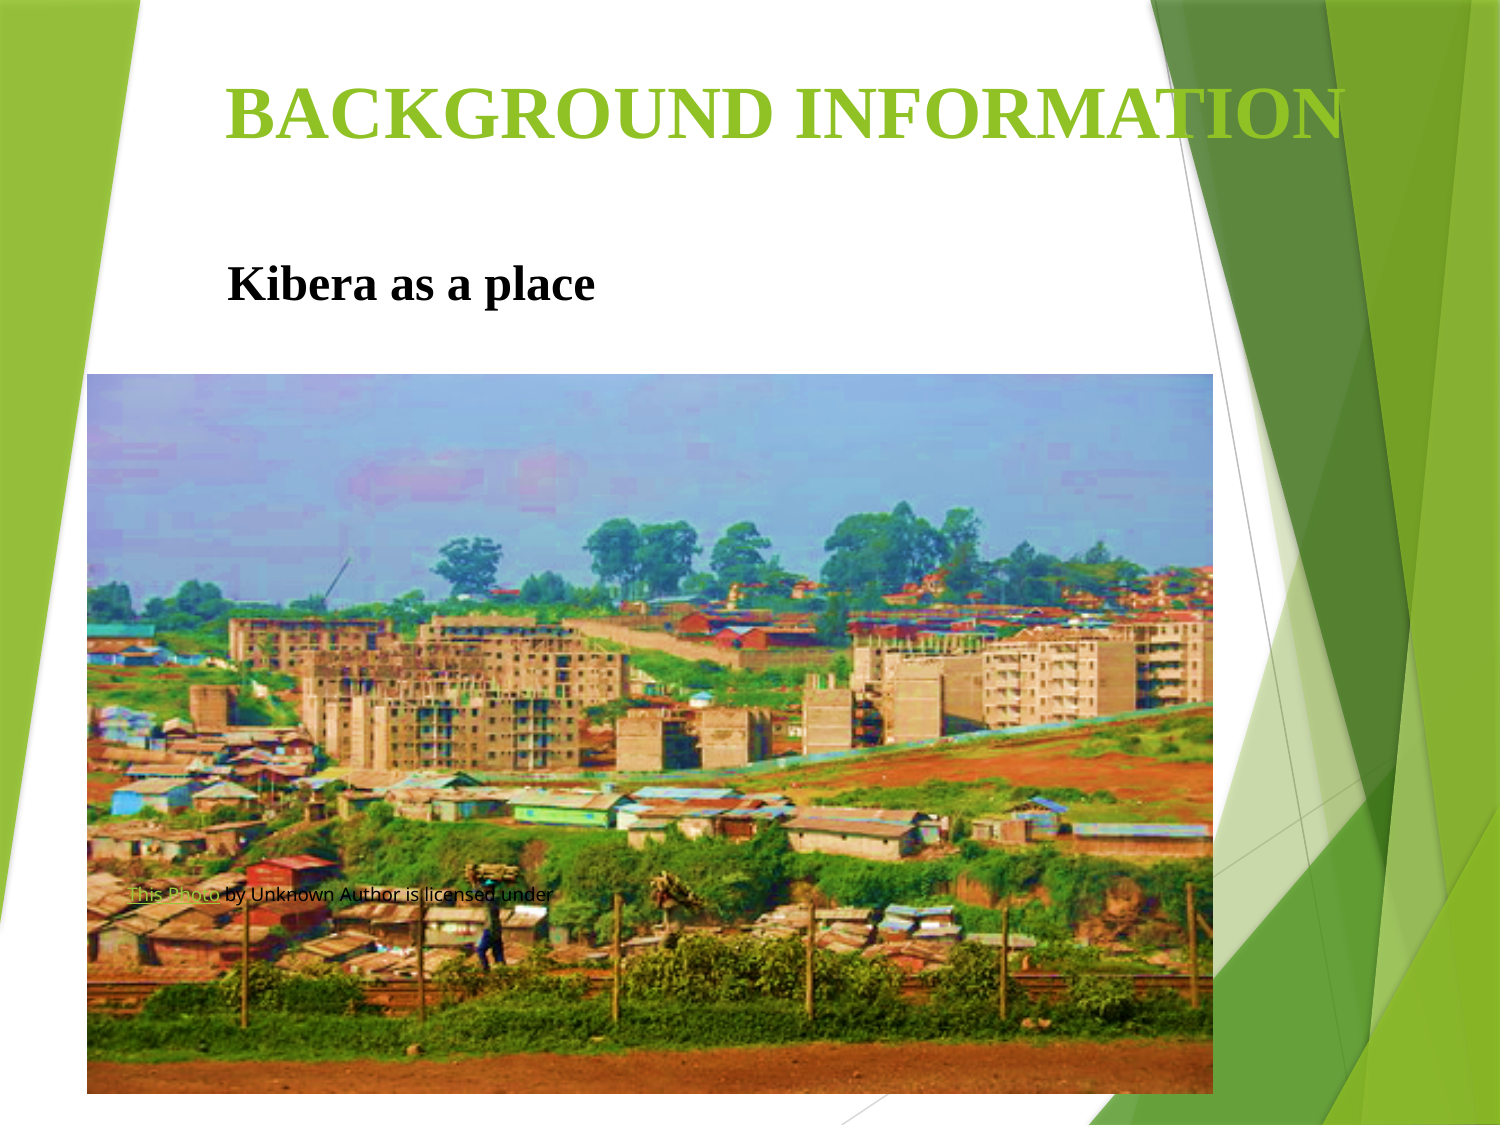

# BACKGROUND INFORMATION
Kibera as a place
This Photo by Unknown Author is licensed under